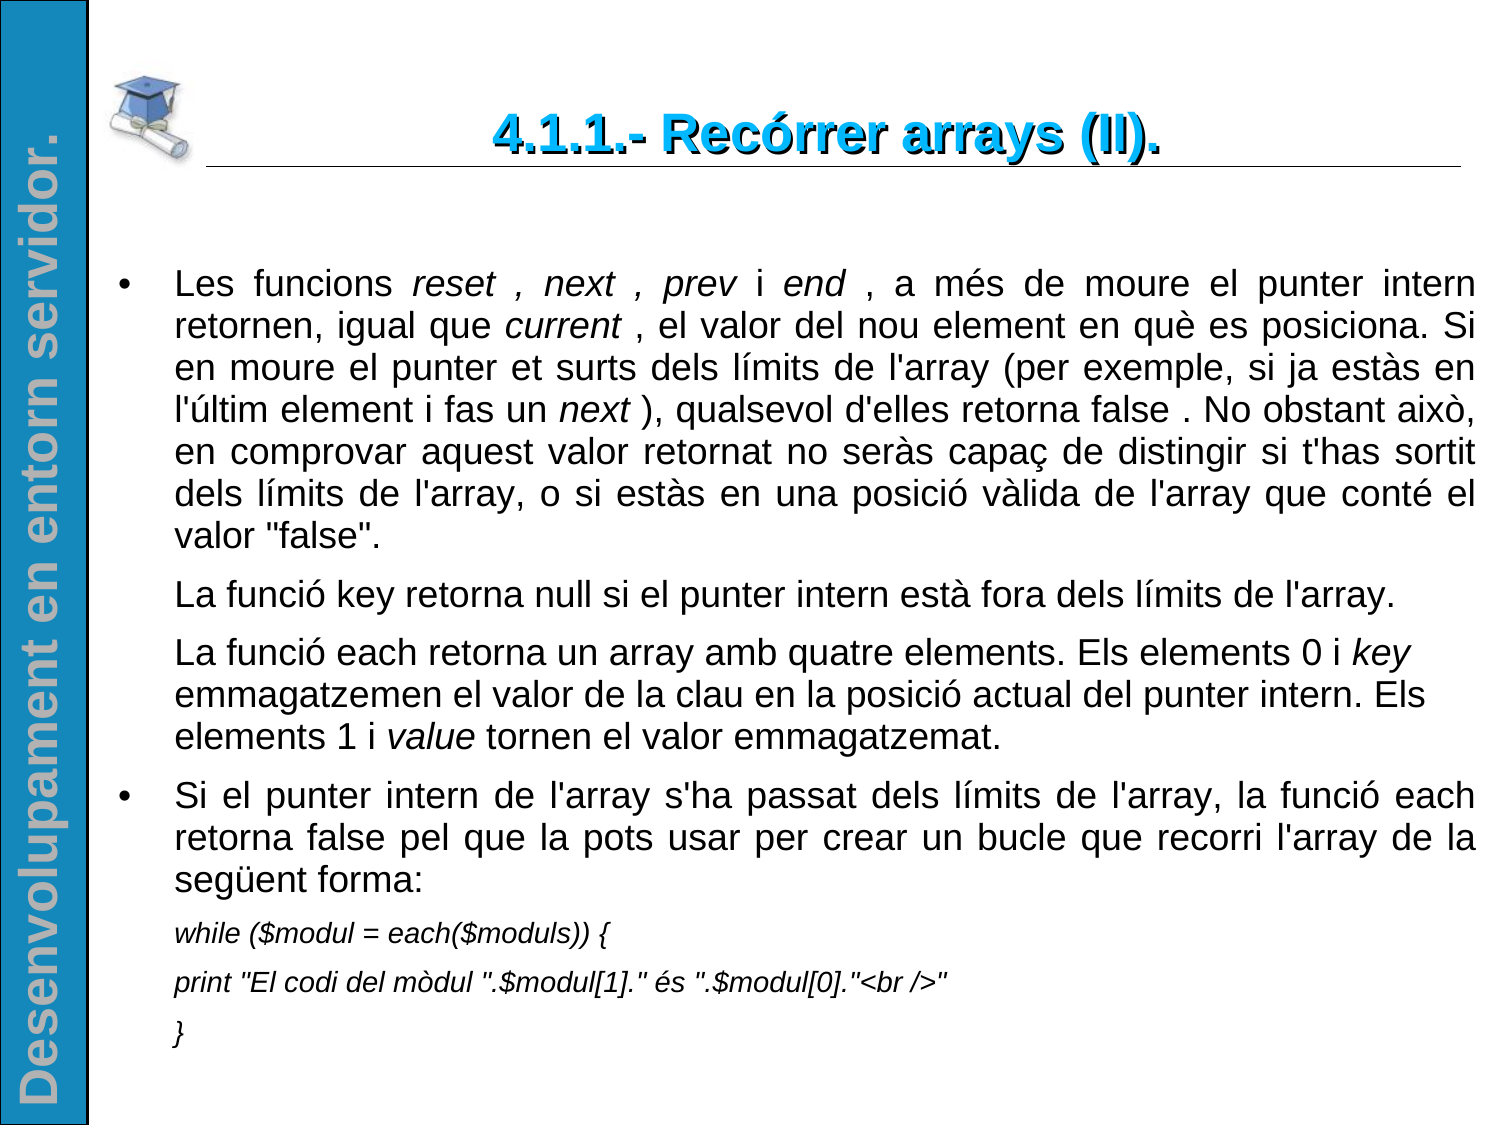

# 4.1.1.- Recórrer arrays (II).
Les funcions reset , next , prev i end , a més de moure el punter intern retornen, igual que current , el valor del nou element en què es posiciona. Si en moure el punter et surts dels límits de l'array (per exemple, si ja estàs en l'últim element i fas un next ), qualsevol d'elles retorna false . No obstant això, en comprovar aquest valor retornat no seràs capaç de distingir si t'has sortit dels límits de l'array, o si estàs en una posició vàlida de l'array que conté el valor "false".
La funció key retorna null si el punter intern està fora dels límits de l'array.
La funció each retorna un array amb quatre elements. Els elements 0 i key emmagatzemen el valor de la clau en la posició actual del punter intern. Els elements 1 i value tornen el valor emmagatzemat.
Si el punter intern de l'array s'ha passat dels límits de l'array, la funció each retorna false pel que la pots usar per crear un bucle que recorri l'array de la següent forma:
while ($modul = each($moduls)) {
print "El codi del mòdul ".$modul[1]." és ".$modul[0]."<br />"
}